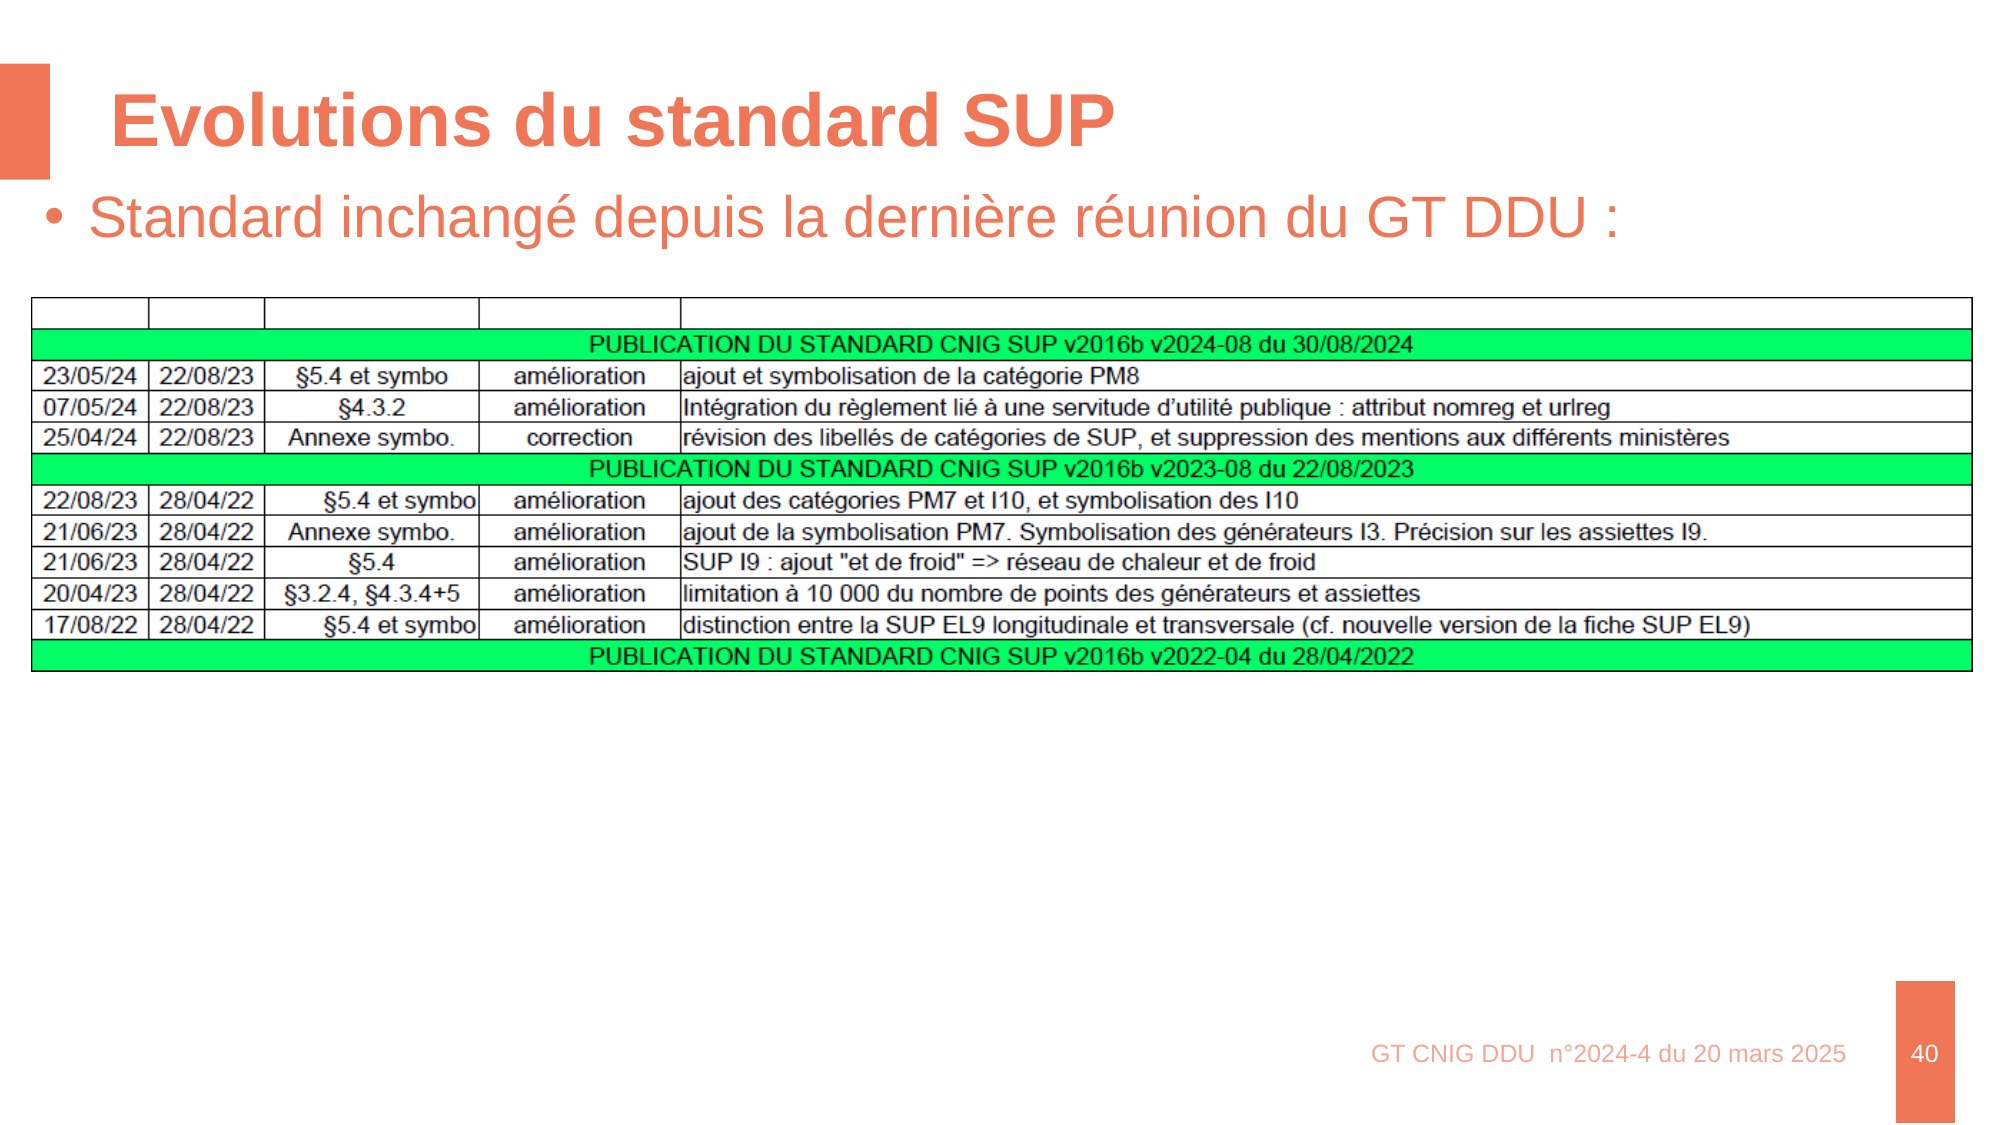

# Evolutions du standard SUP
Standard inchangé depuis la dernière réunion du GT DDU :
40
GT CNIG DDU n°2024-4 du 20 mars 2025